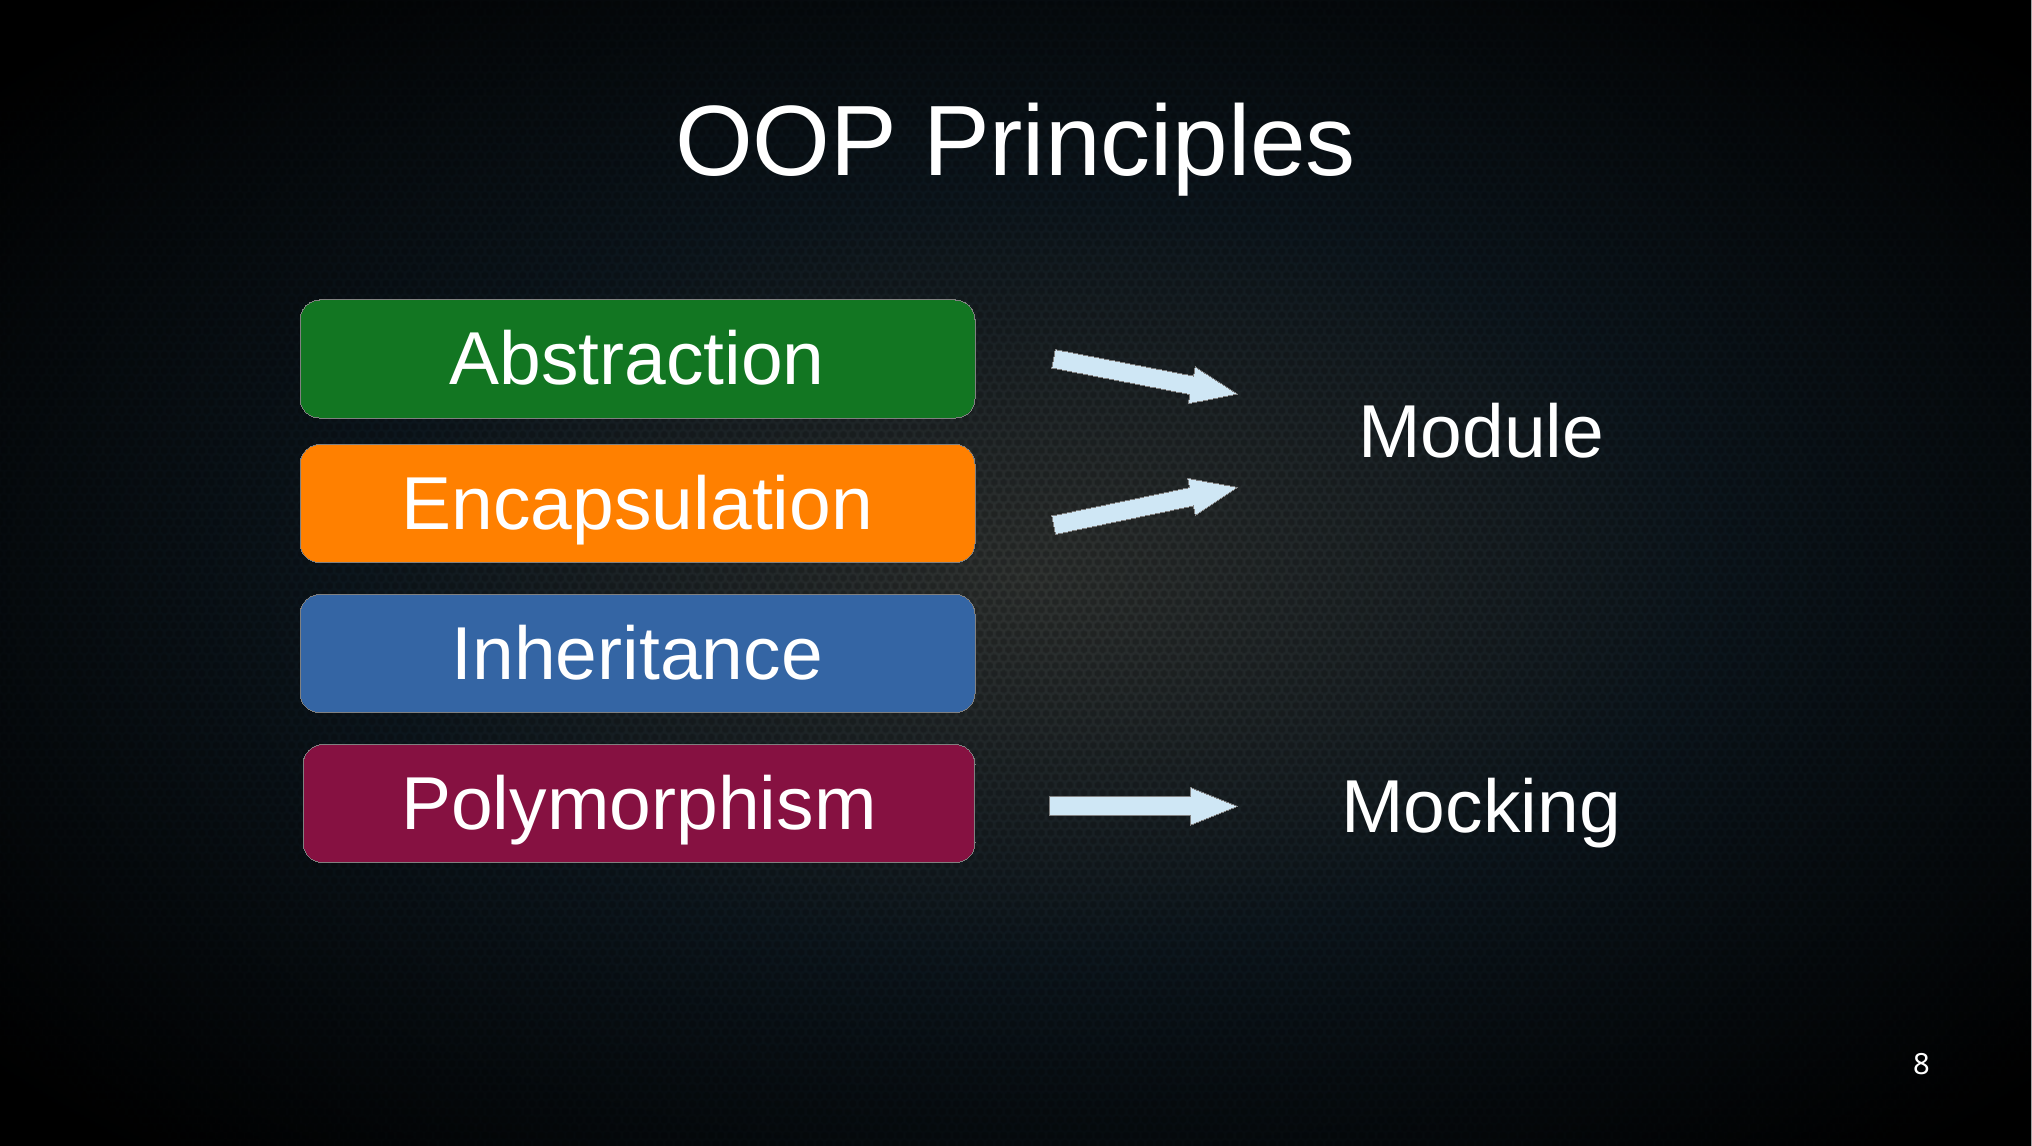

# OOP Principles
Abstraction
Module
Encapsulation
Inheritance
Polymorphism
Mocking
8